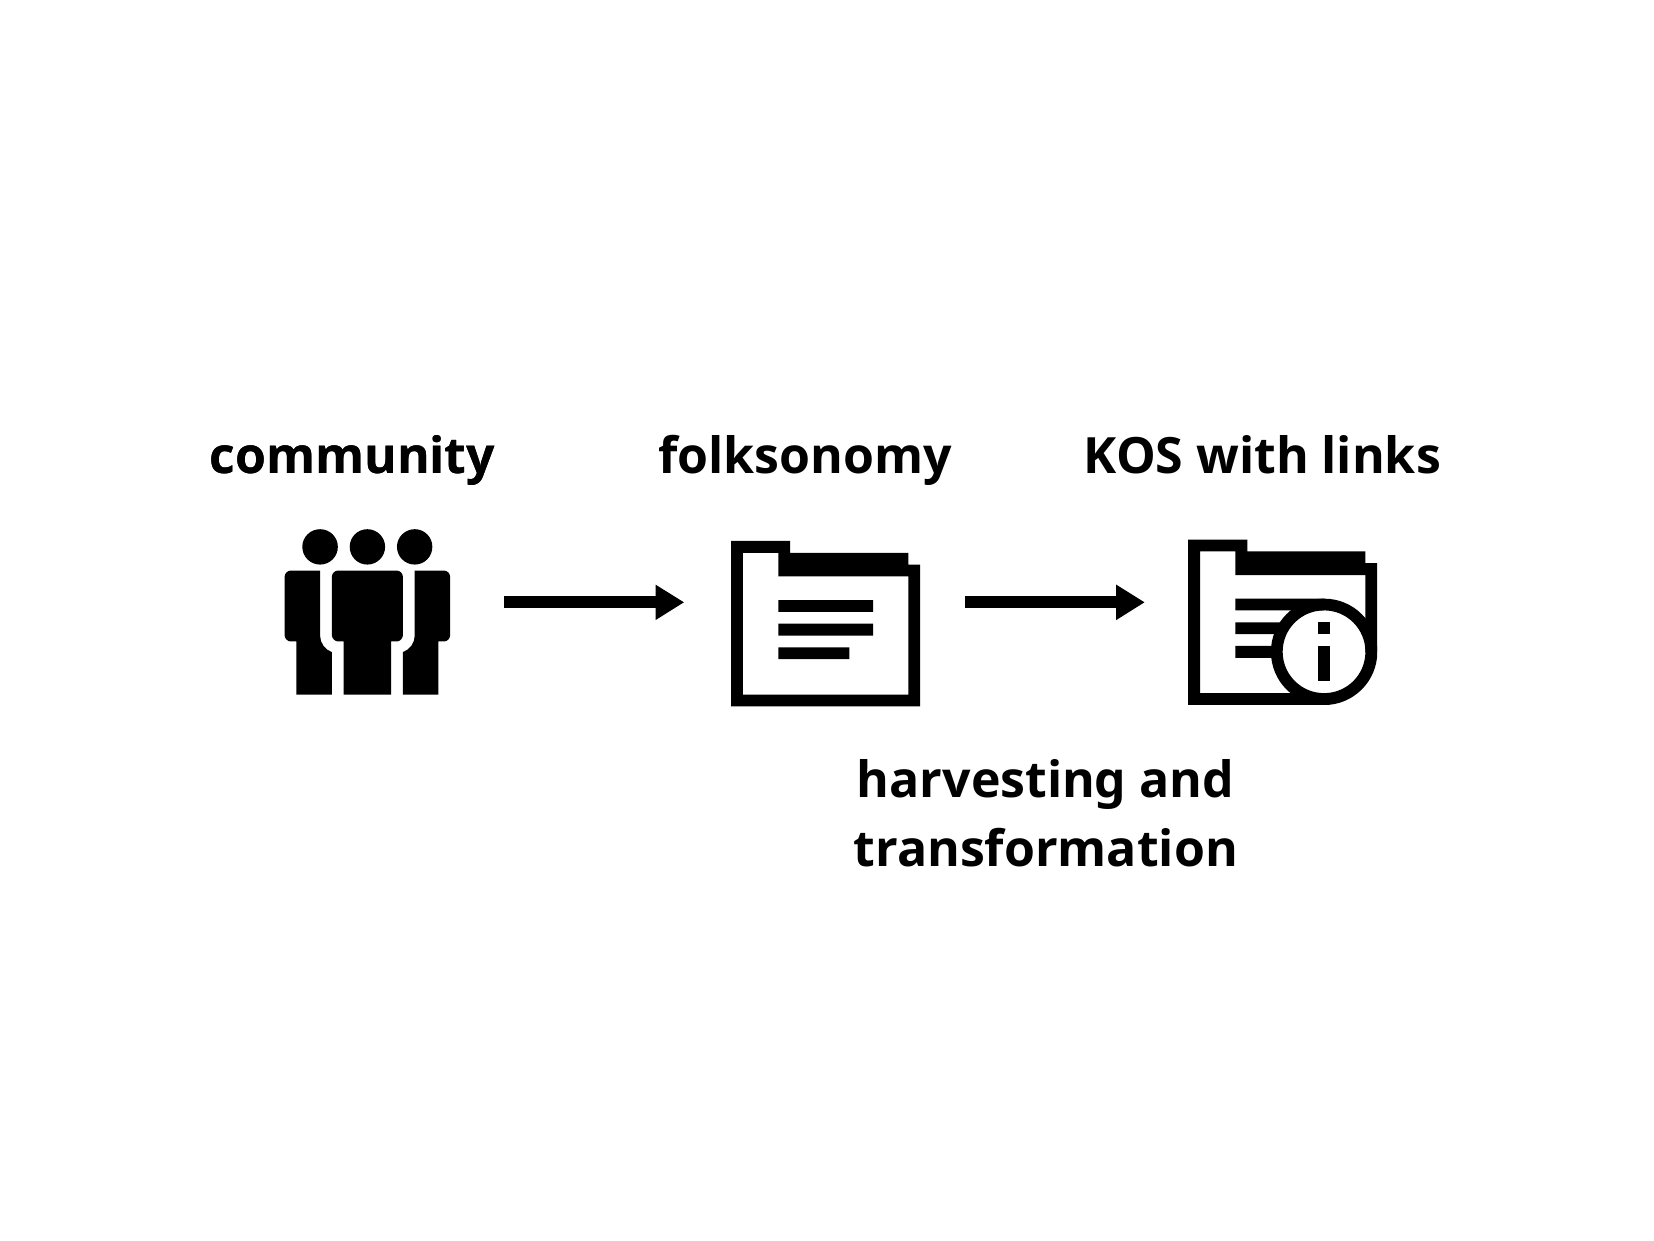

community
community
folksonomy
KOS with links
harvesting and
transformation